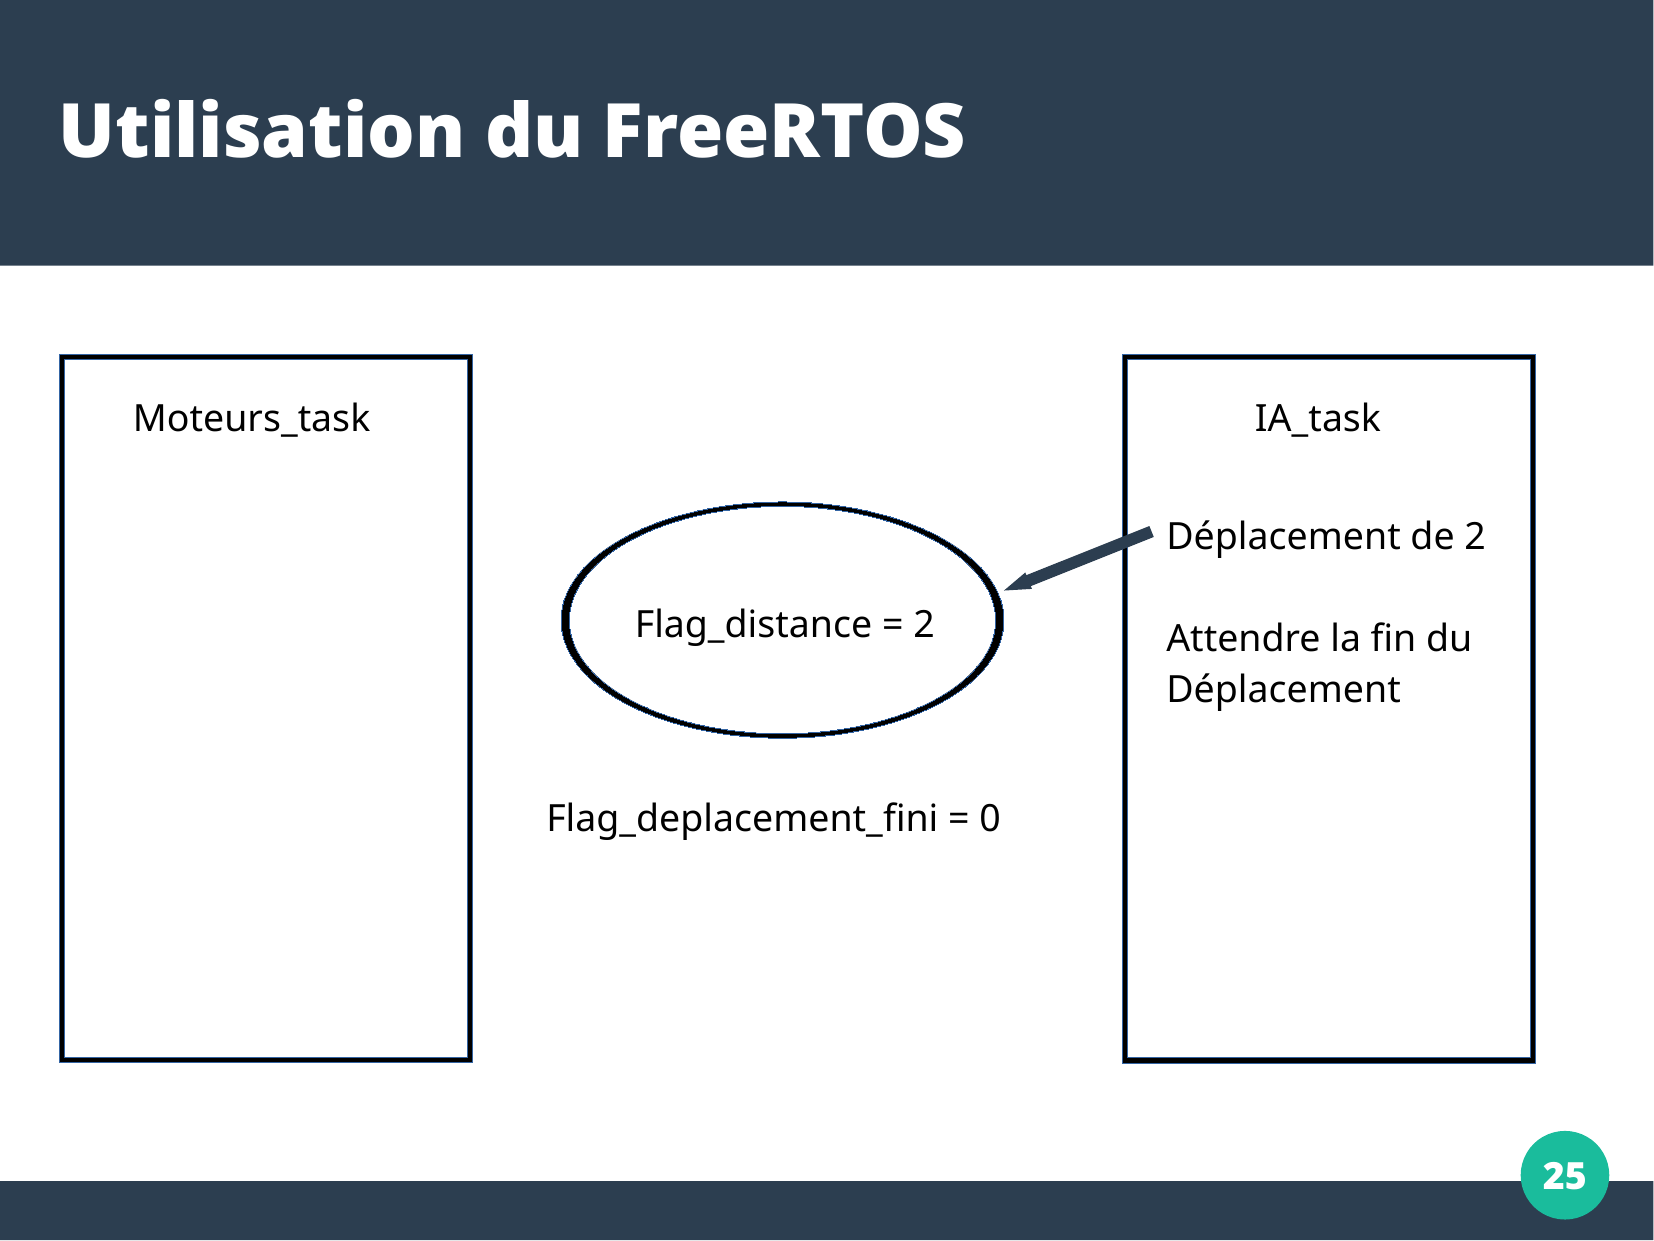

# Utilisation du FreeRTOS
Moteurs_task
IA_task
Déplacement de 2
Attendre la fin du
Déplacement
Flag_distance = 2
Flag_deplacement_fini = 0
25